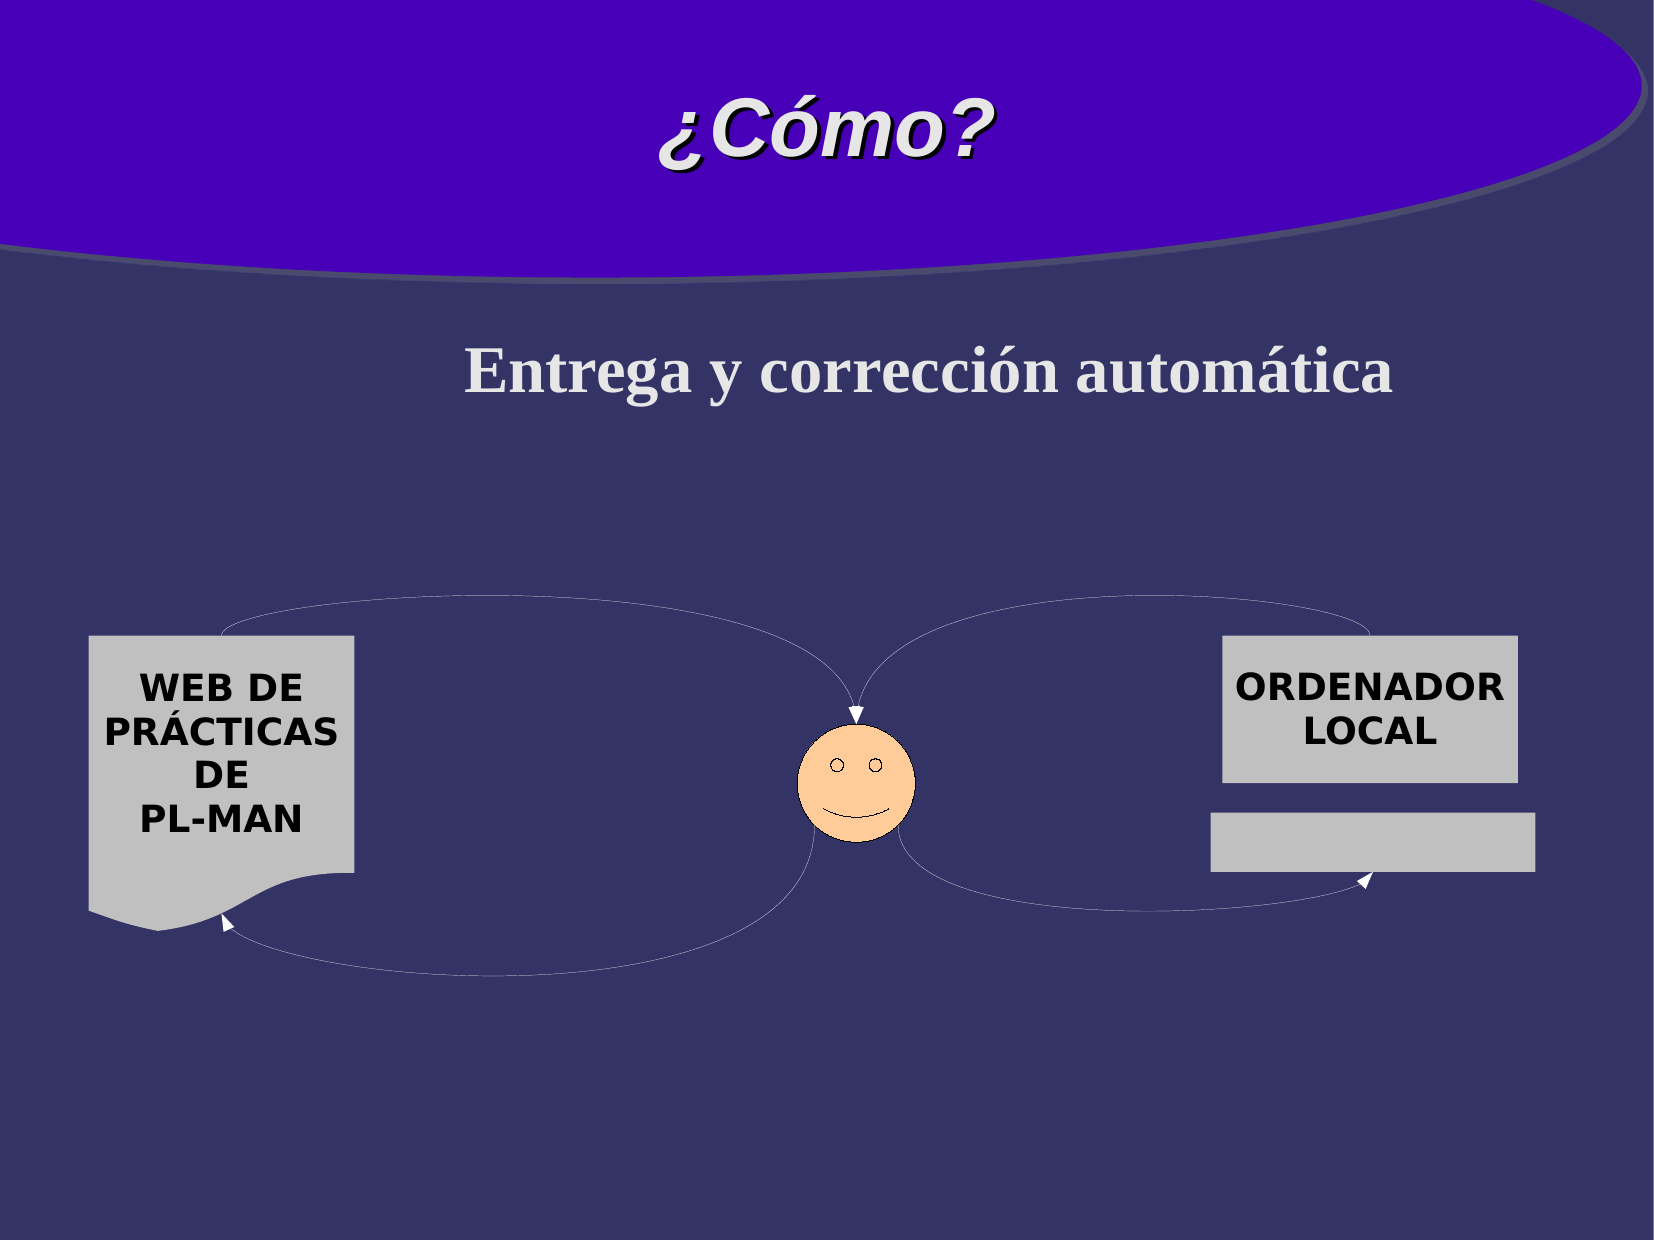

# ¿Cómo?
Entrega y corrección automática
WEB DE
PRÁCTICAS
DE
PL-MAN
ORDENADOR
LOCAL